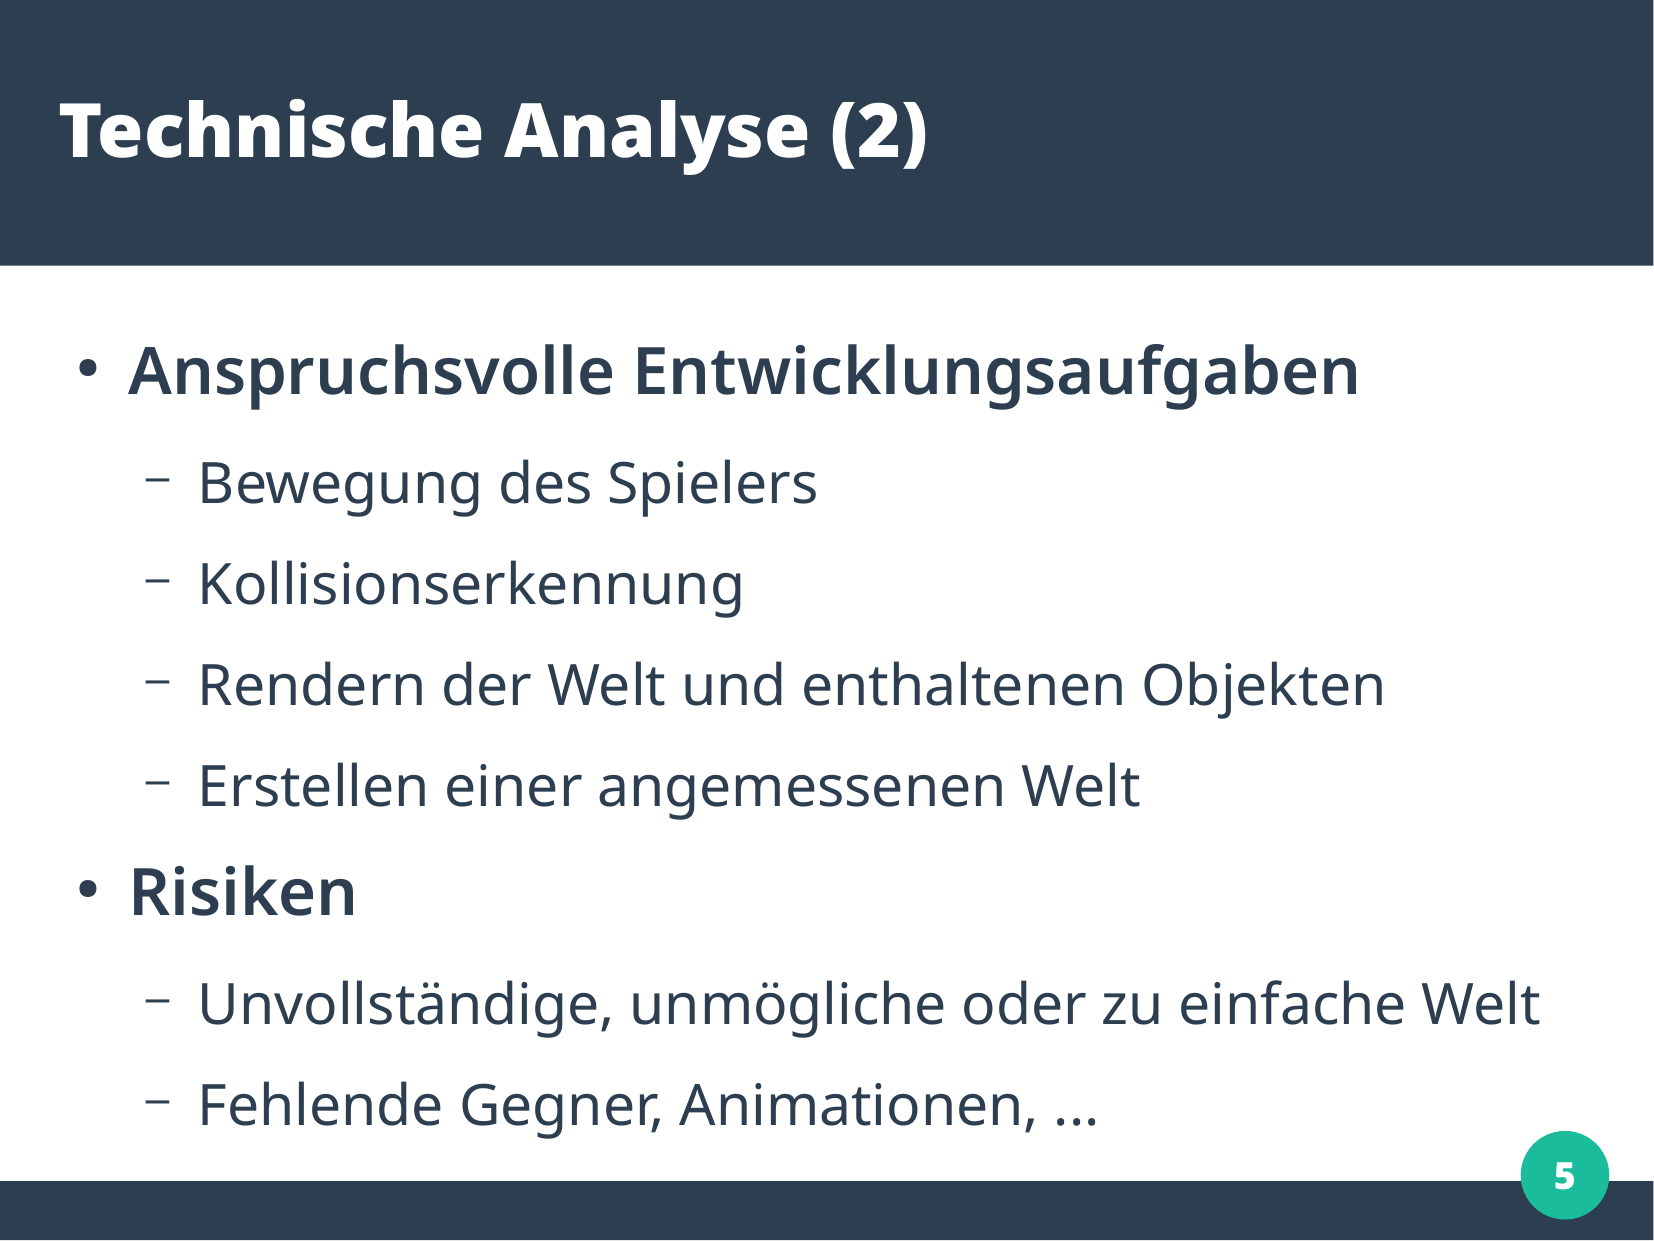

# Technische Analyse (2)
Anspruchsvolle Entwicklungsaufgaben
Bewegung des Spielers
Kollisionserkennung
Rendern der Welt und enthaltenen Objekten
Erstellen einer angemessenen Welt
Risiken
Unvollständige, unmögliche oder zu einfache Welt
Fehlende Gegner, Animationen, ...
5